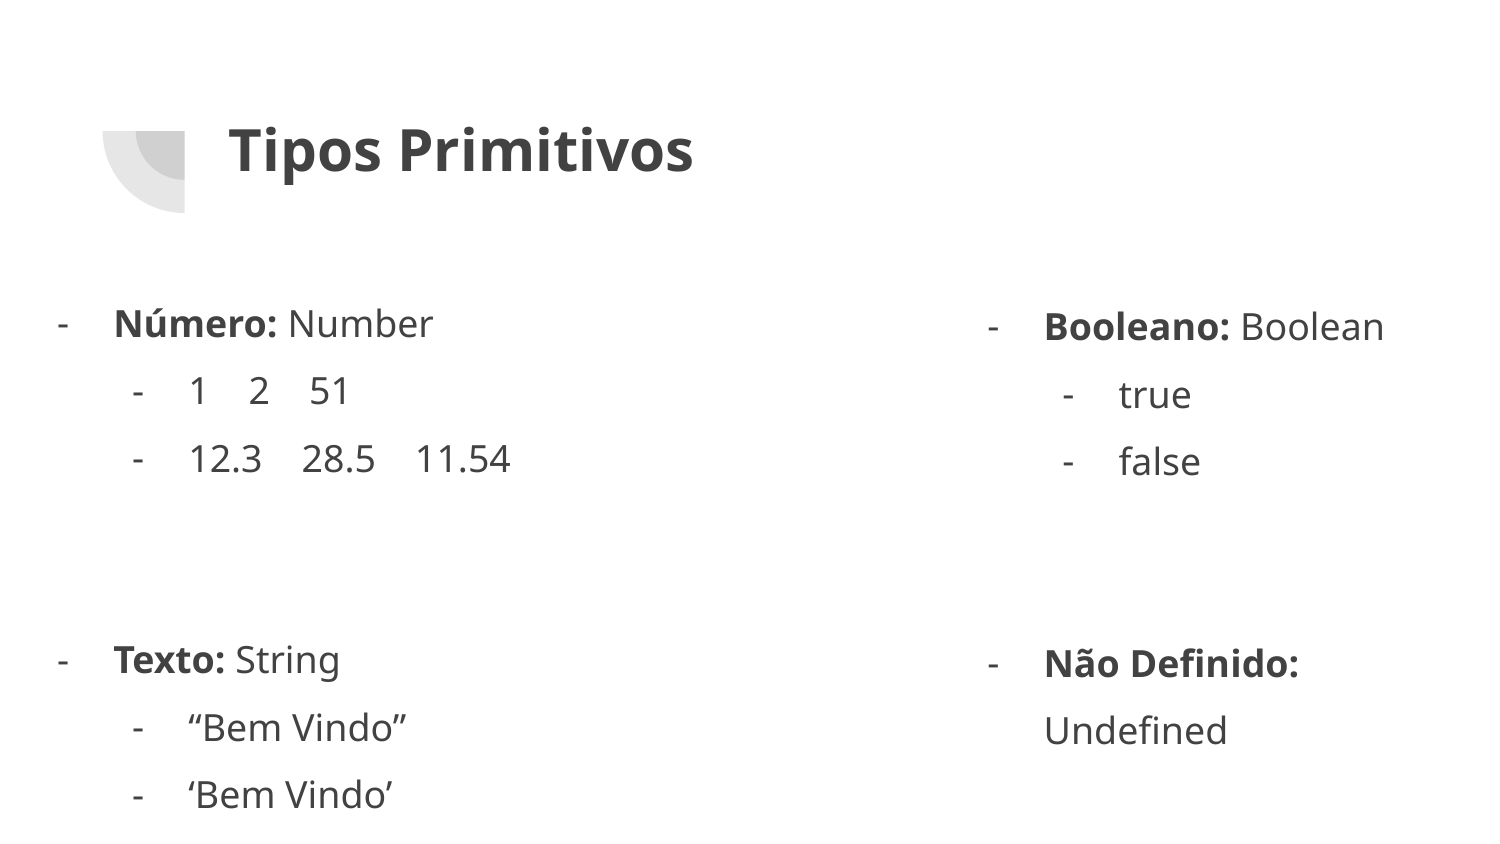

# Tipos Primitivos
Número: Number
1 2 51
12.3 28.5 11.54
Texto: String
“Bem Vindo”
‘Bem Vindo’
Booleano: Boolean
true
false
Não Definido: Undefined